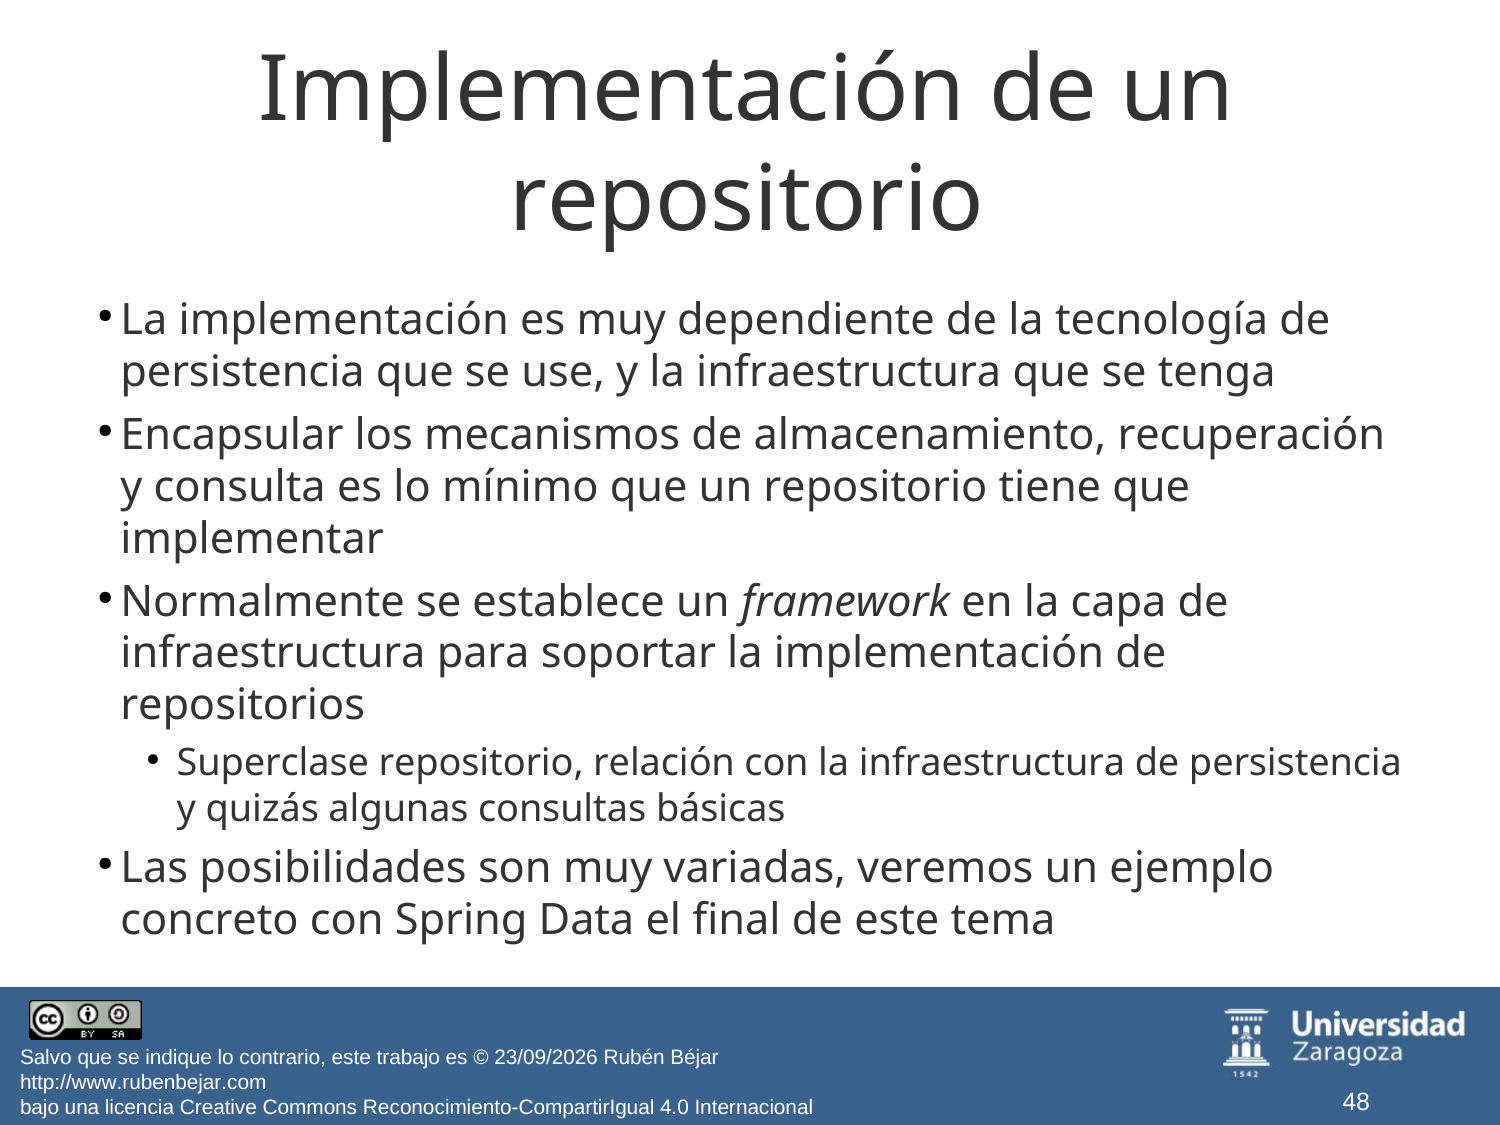

# Implementación de un repositorio
La implementación es muy dependiente de la tecnología de persistencia que se use, y la infraestructura que se tenga
Encapsular los mecanismos de almacenamiento, recuperación y consulta es lo mínimo que un repositorio tiene que implementar
Normalmente se establece un framework en la capa de infraestructura para soportar la implementación de repositorios
Superclase repositorio, relación con la infraestructura de persistencia y quizás algunas consultas básicas
Las posibilidades son muy variadas, veremos un ejemplo concreto con Spring Data el final de este tema